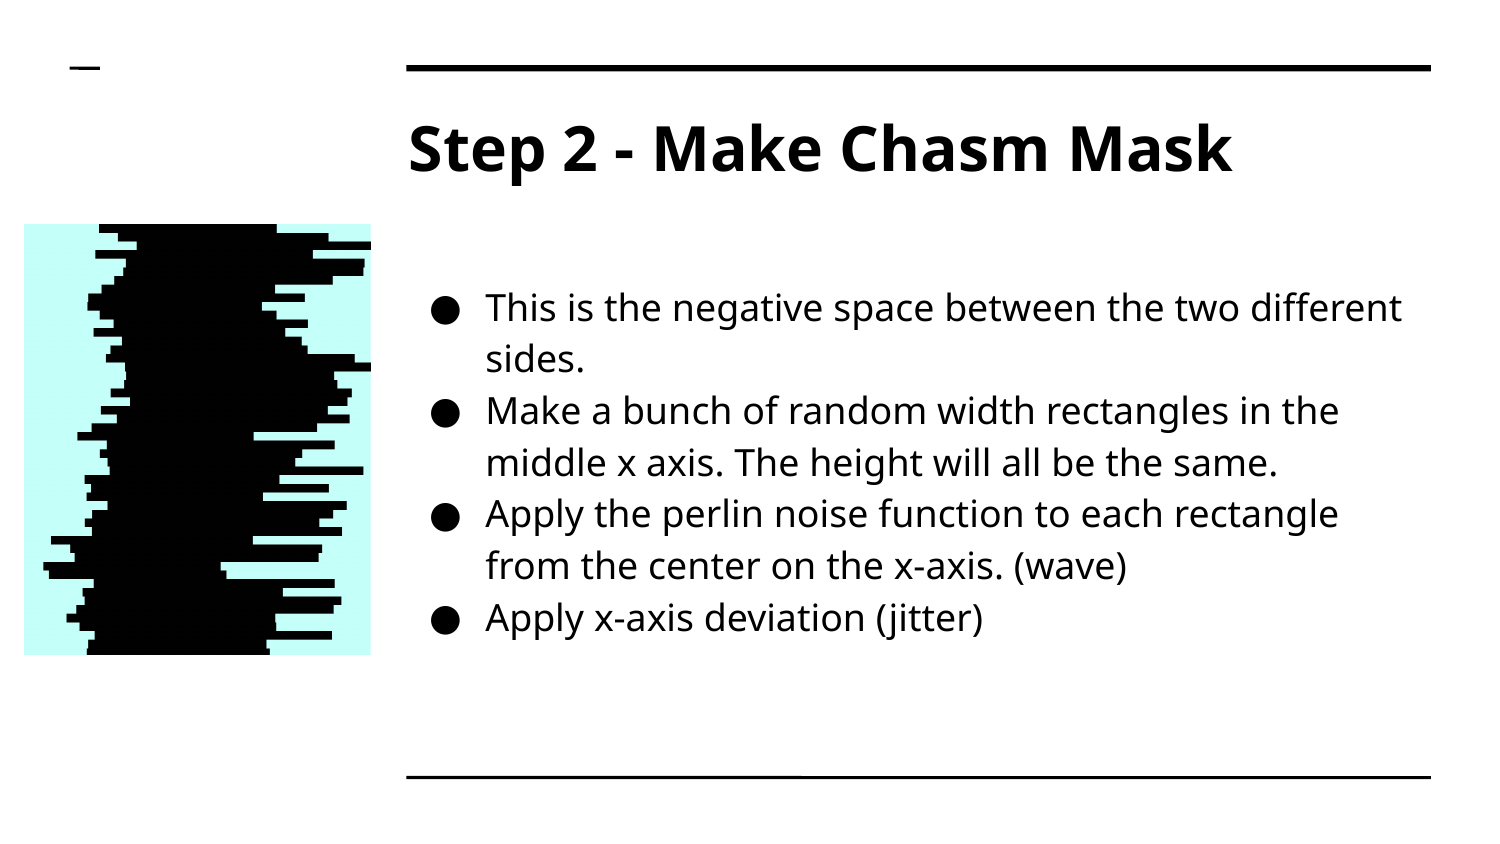

# Step 2 - Make Chasm Mask
This is the negative space between the two different sides.
Make a bunch of random width rectangles in the middle x axis. The height will all be the same.
Apply the perlin noise function to each rectangle from the center on the x-axis. (wave)
Apply x-axis deviation (jitter)